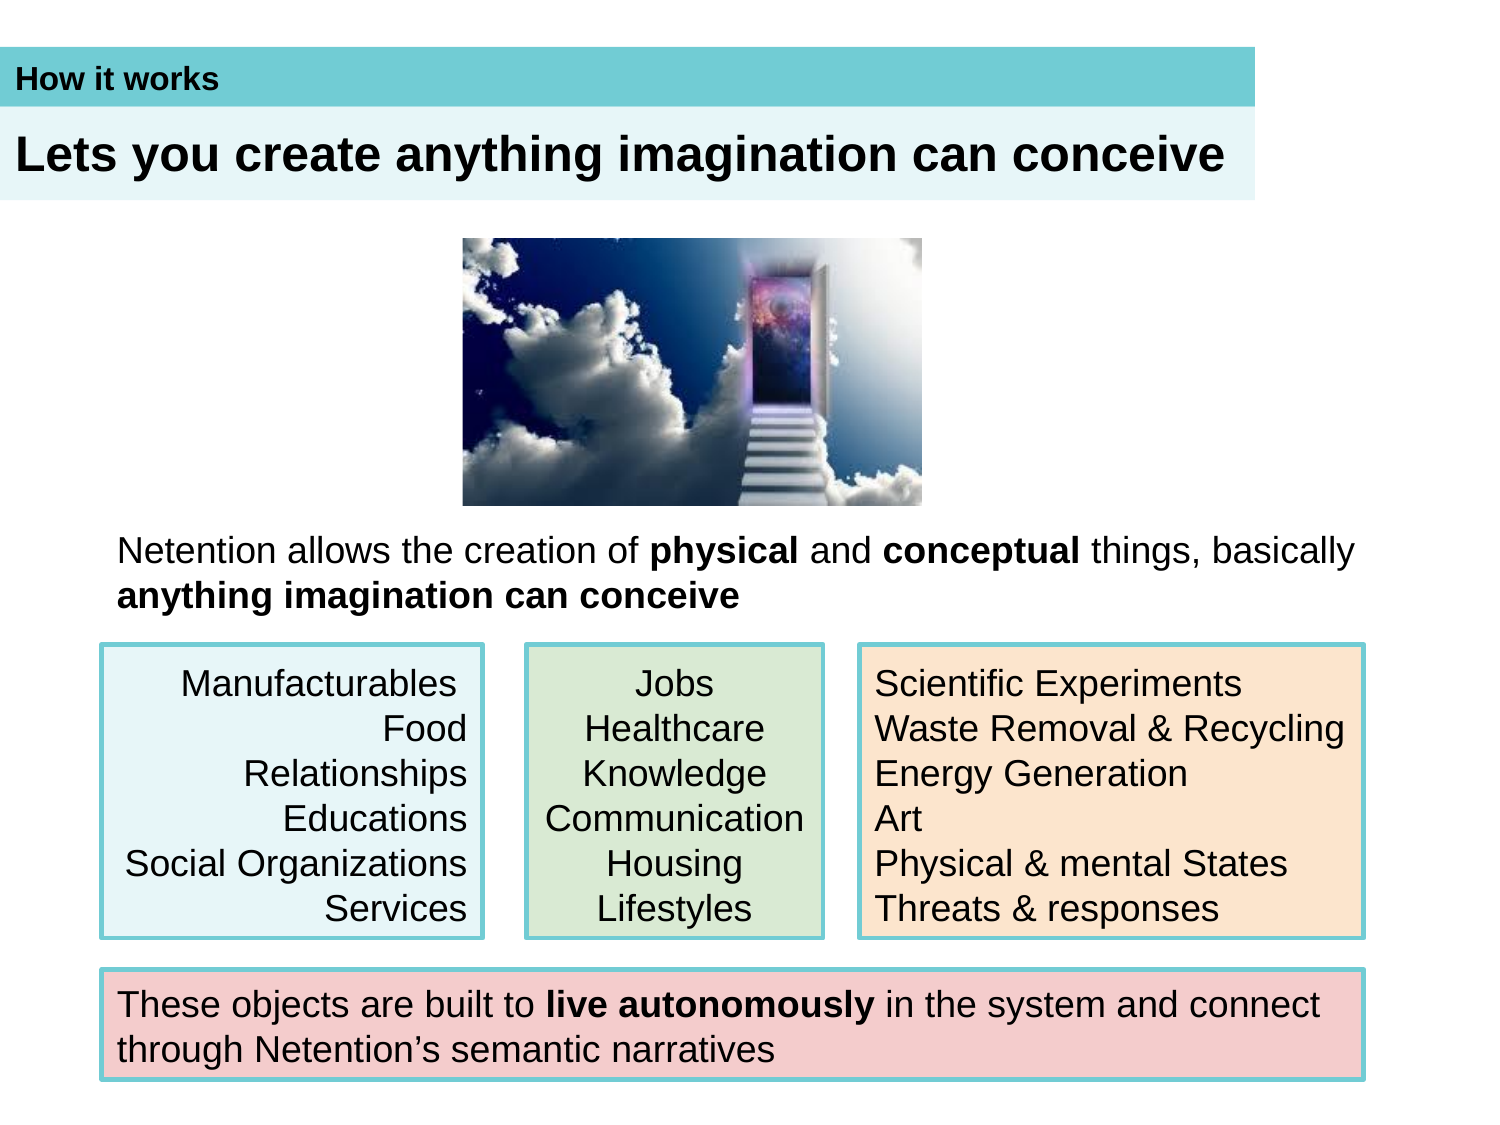

How it works
Lets you create anything imagination can conceive
Netention allows the creation of physical and conceptual things, basically anything imagination can conceive
Manufacturables
Food
Relationships
Educations
Social Organizations
Services
Jobs
Healthcare
Knowledge
Communication
Housing
Lifestyles
Scientific Experiments
Waste Removal & Recycling
Energy Generation
Art
Physical & mental States
Threats & responses
These objects are built to live autonomously in the system and connect through Netention’s semantic narratives